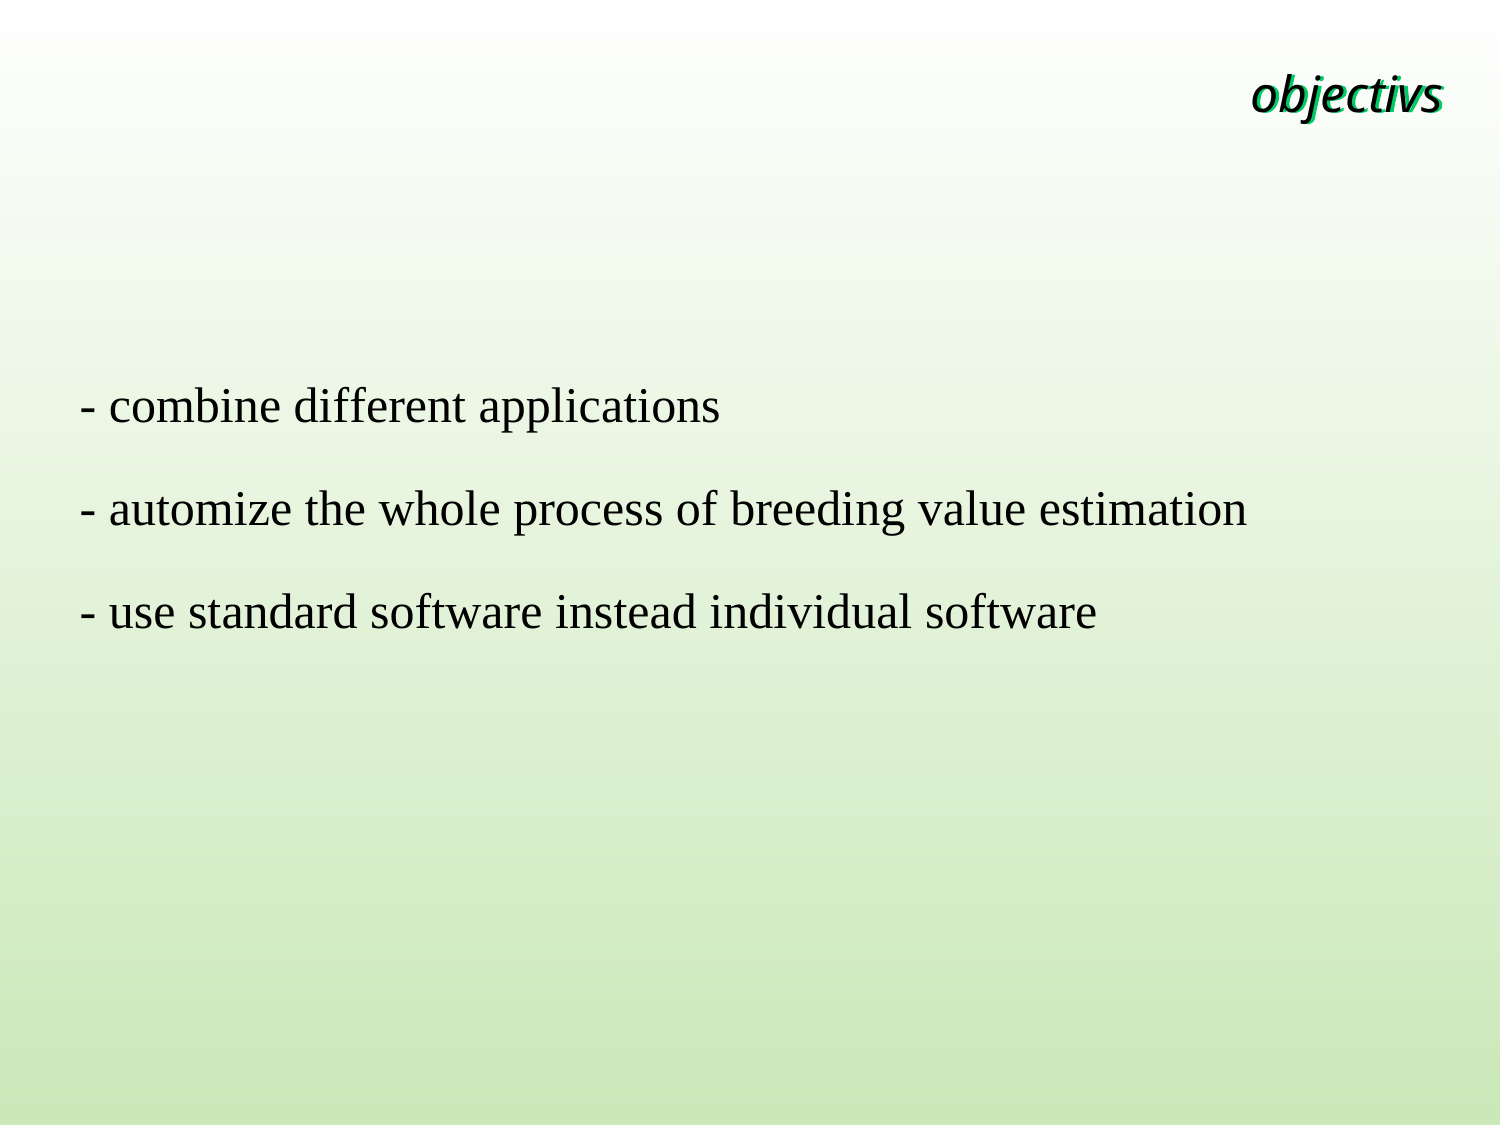

# objectivs
- combine different applications
- automize the whole process of breeding value estimation
- use standard software instead individual software